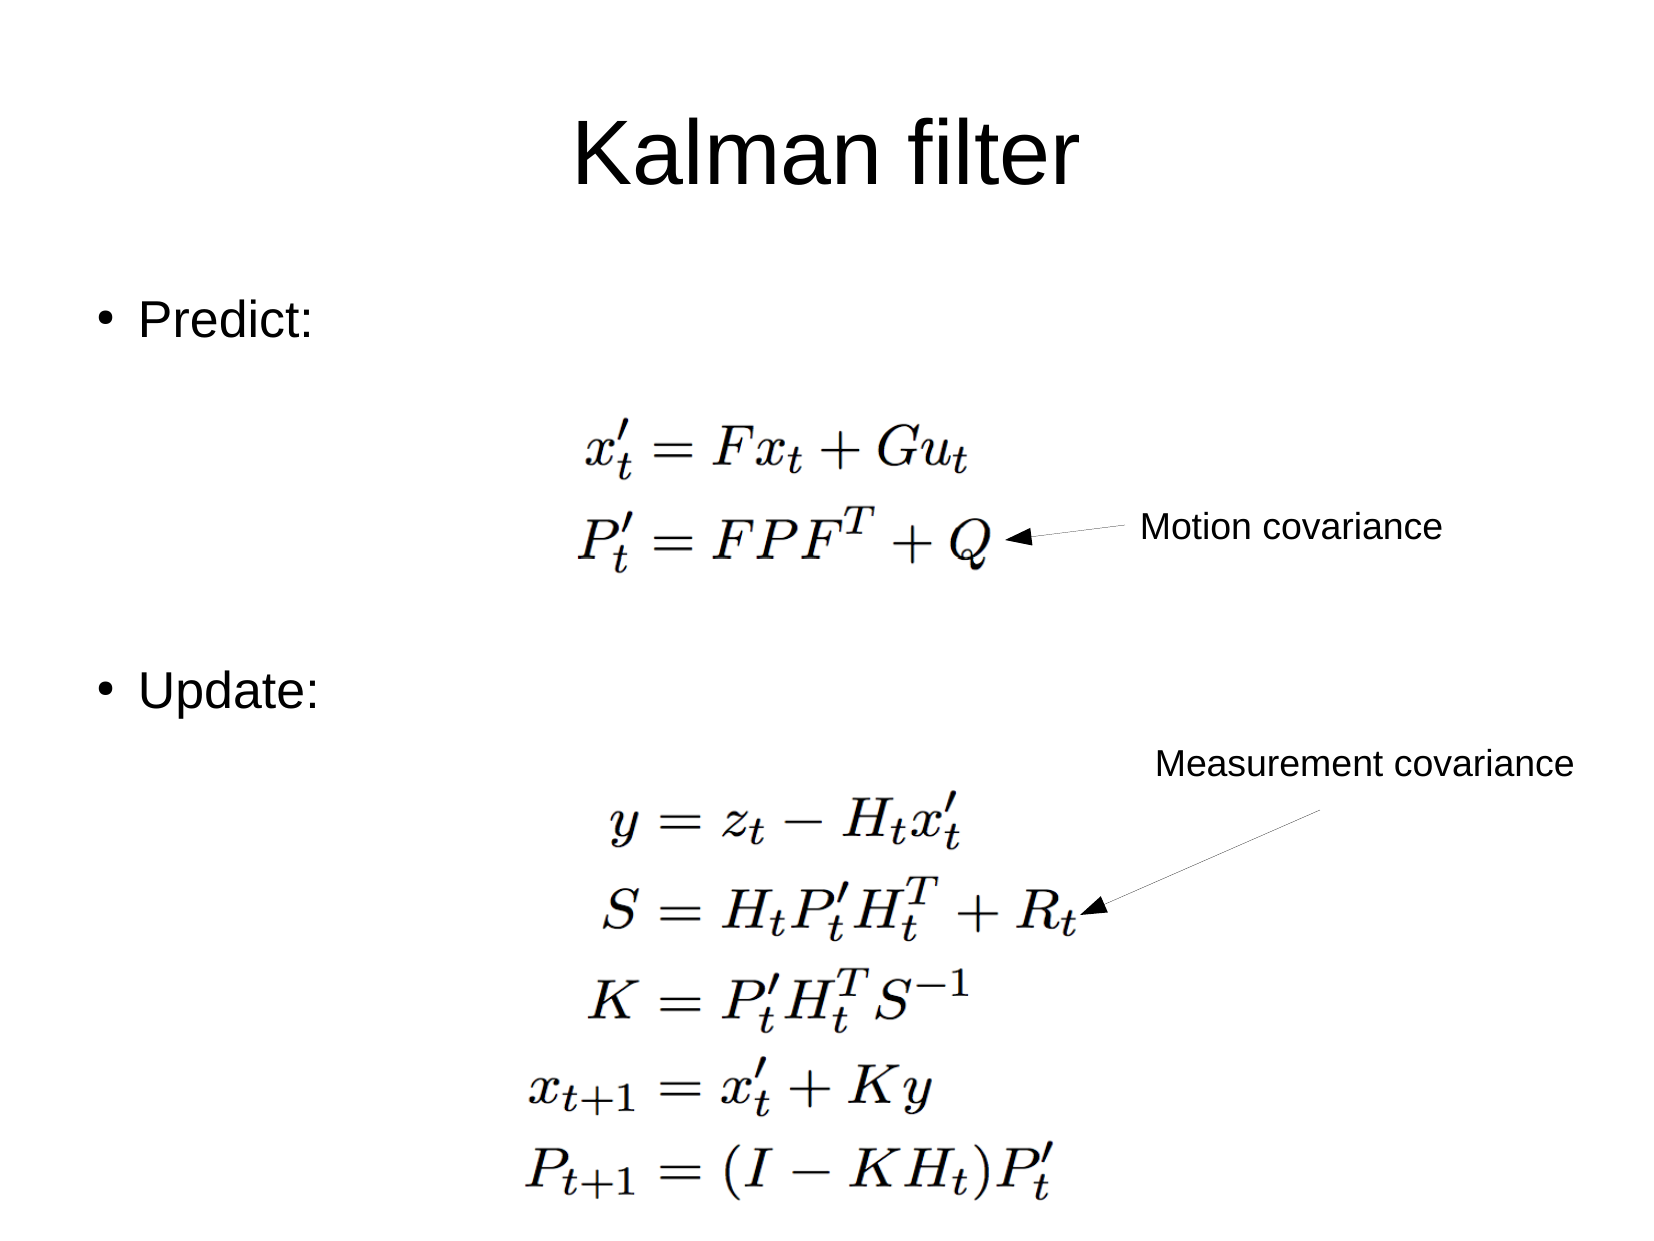

# Kalman filter
Predict:
Update:
Motion covariance
Measurement covariance